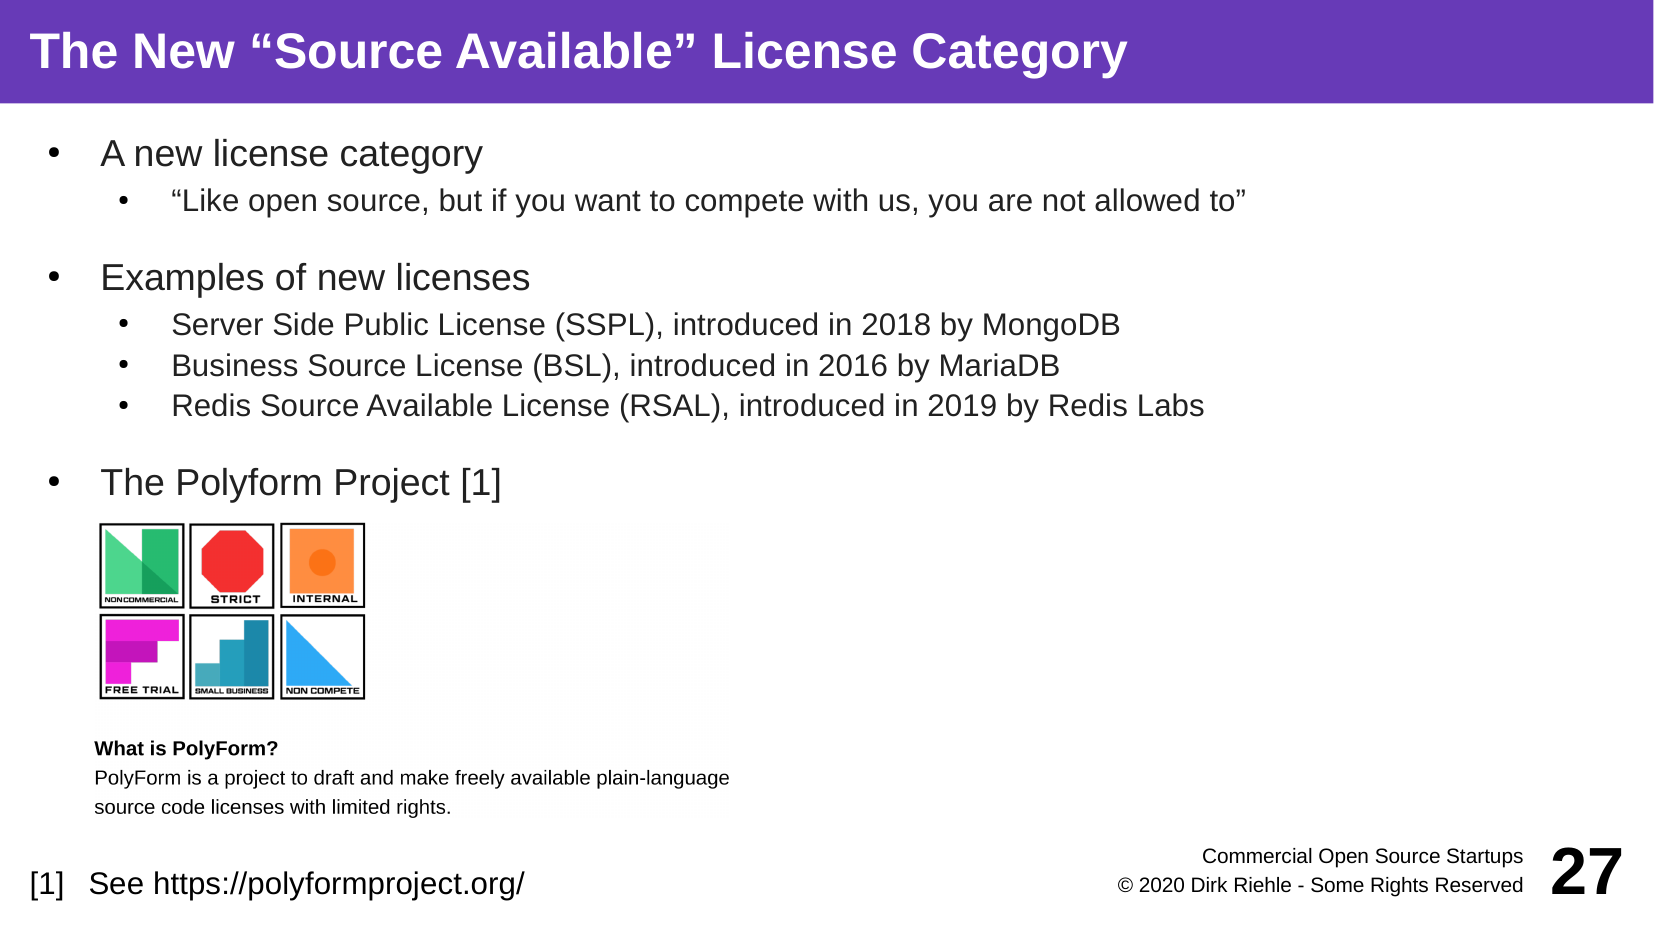

# The New “Source Available” License Category
A new license category
“Like open source, but if you want to compete with us, you are not allowed to”
Examples of new licenses
Server Side Public License (SSPL), introduced in 2018 by MongoDB
Business Source License (BSL), introduced in 2016 by MariaDB
Redis Source Available License (RSAL), introduced in 2019 by Redis Labs
The Polyform Project [1]
[1]	See https://polyformproject.org/
Commercial Open Source Startups
27
© 2020 Dirk Riehle - Some Rights Reserved